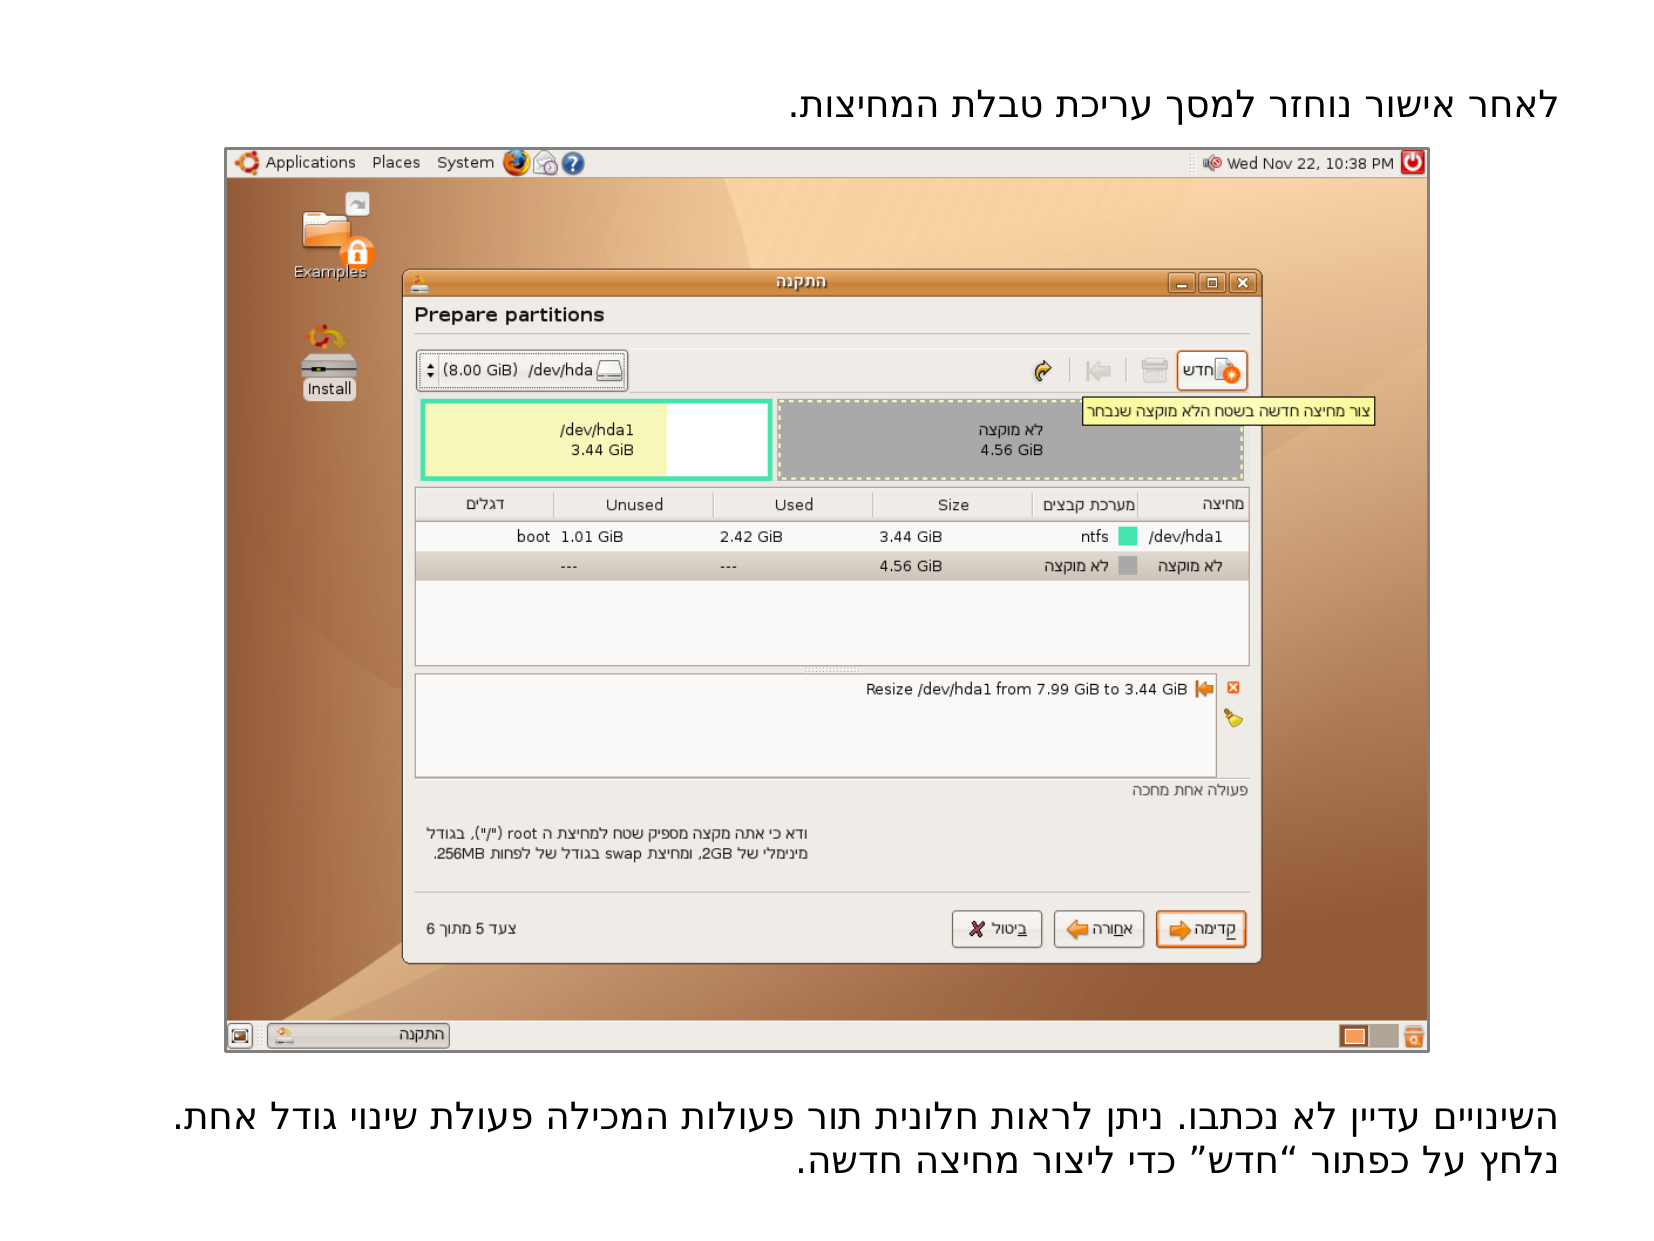

לאחר אישור נוחזר למסך עריכת טבלת המחיצות.
השינויים עדיין לא נכתבו. ניתן לראות חלונית תור פעולות המכילה פעולת שינוי גודל אחת.
נלחץ על כפתור “חדש” כדי ליצור מחיצה חדשה.